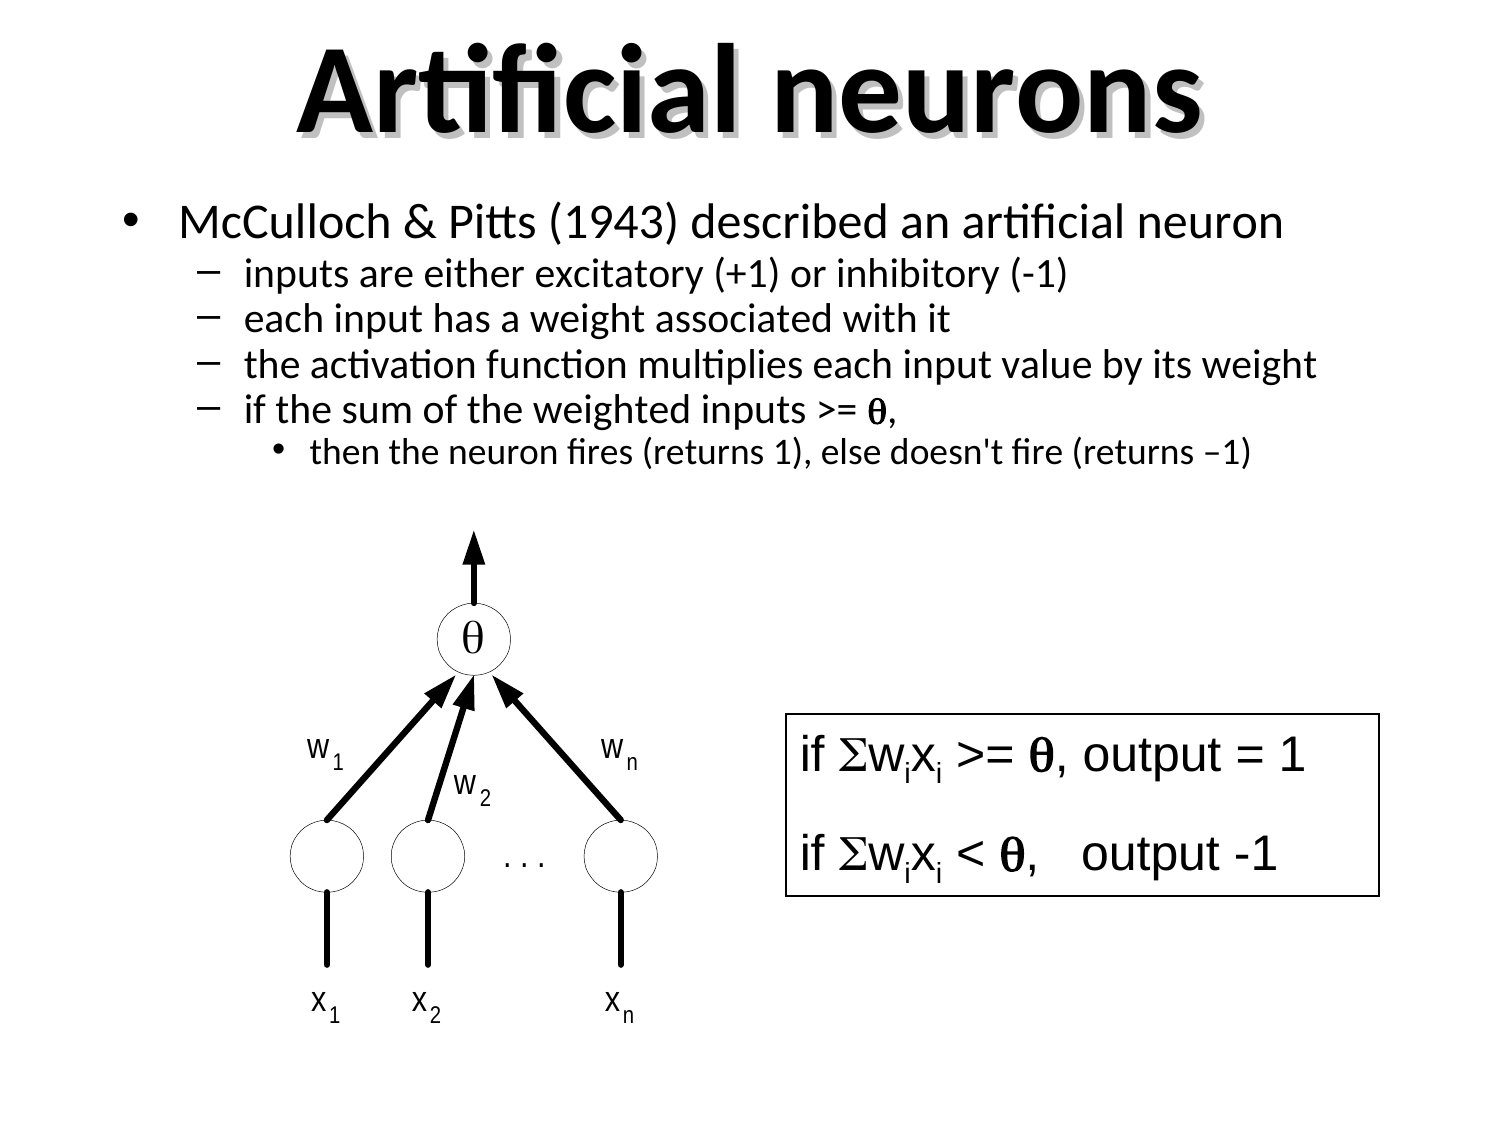

# Artificial neurons
McCulloch & Pitts (1943) described an artificial neuron
inputs are either excitatory (+1) or inhibitory (-1)
each input has a weight associated with it
the activation function multiplies each input value by its weight
if the sum of the weighted inputs >= ,
then the neuron fires (returns 1), else doesn't fire (returns –1)
if wixi >= , output = 1
if wixi < , output -1